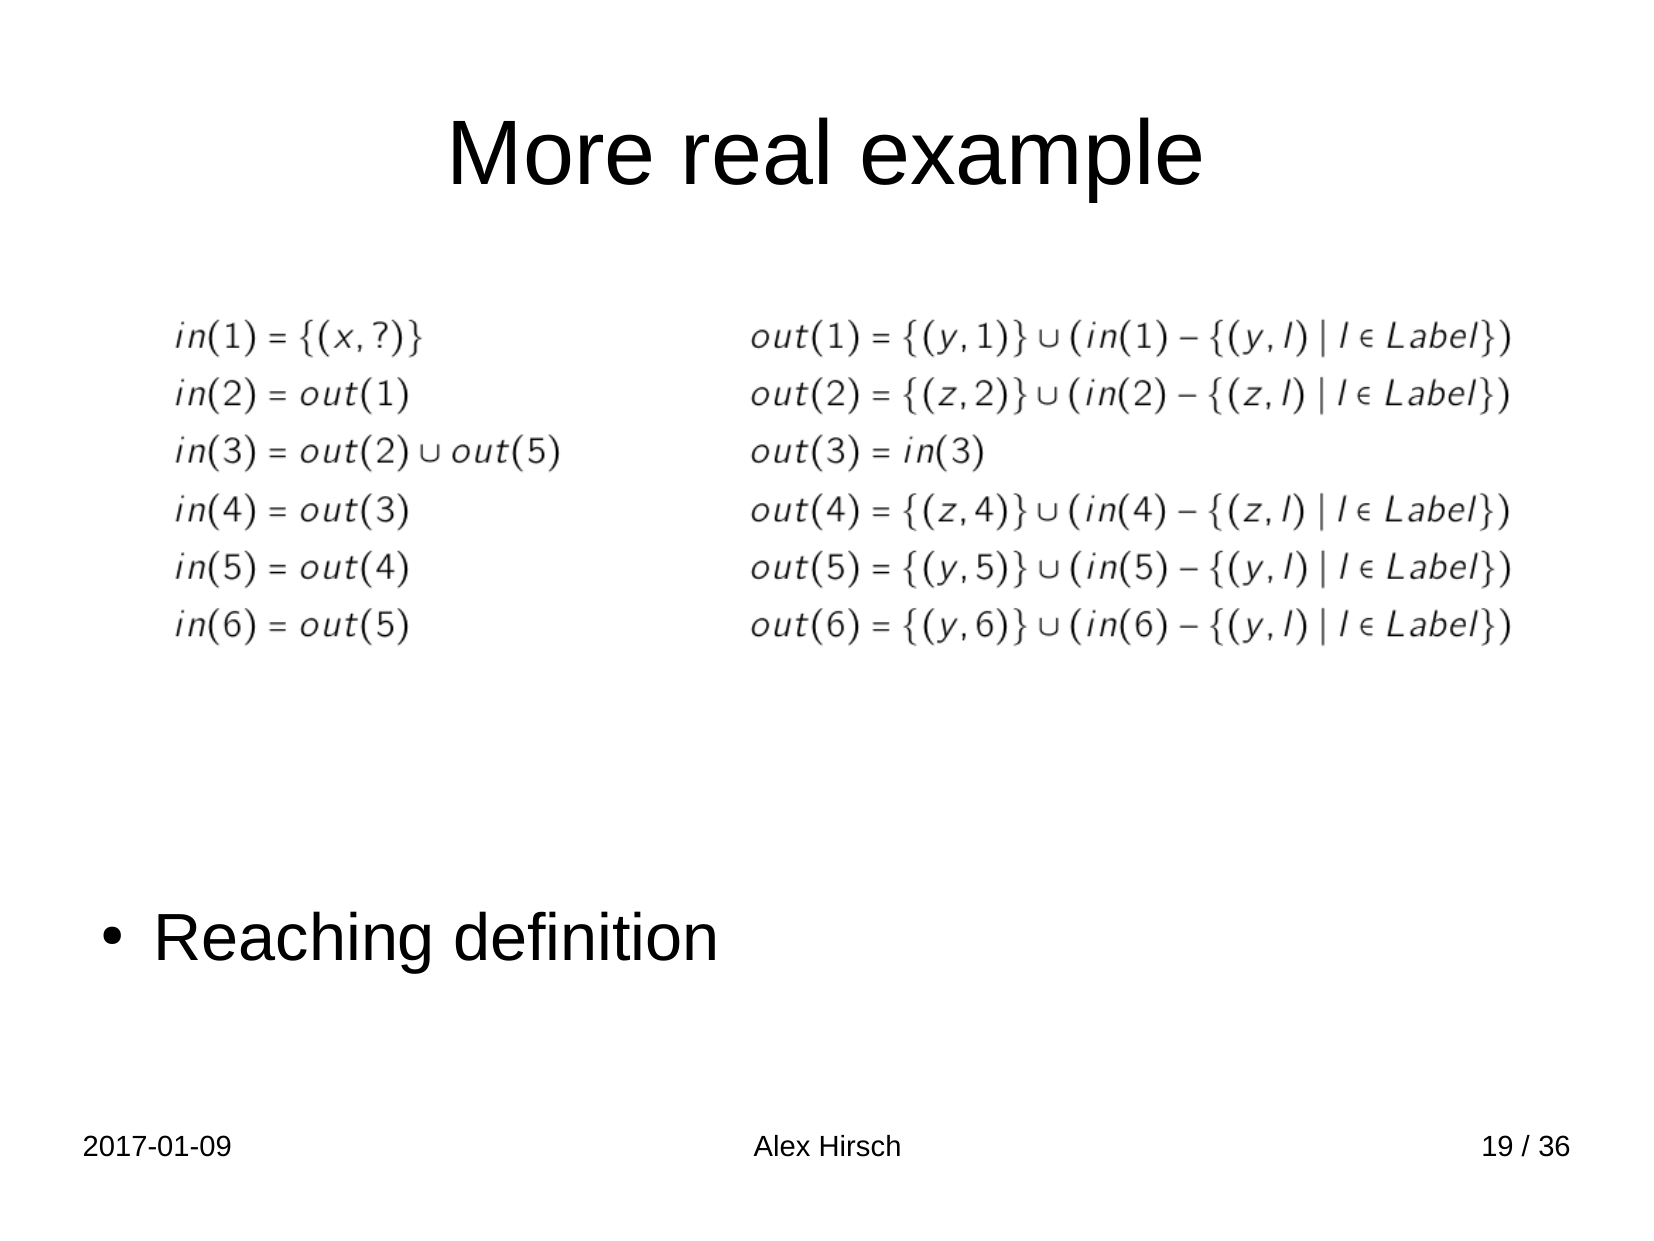

# More real example
Reaching definition
2017-01-09
Alex Hirsch
19